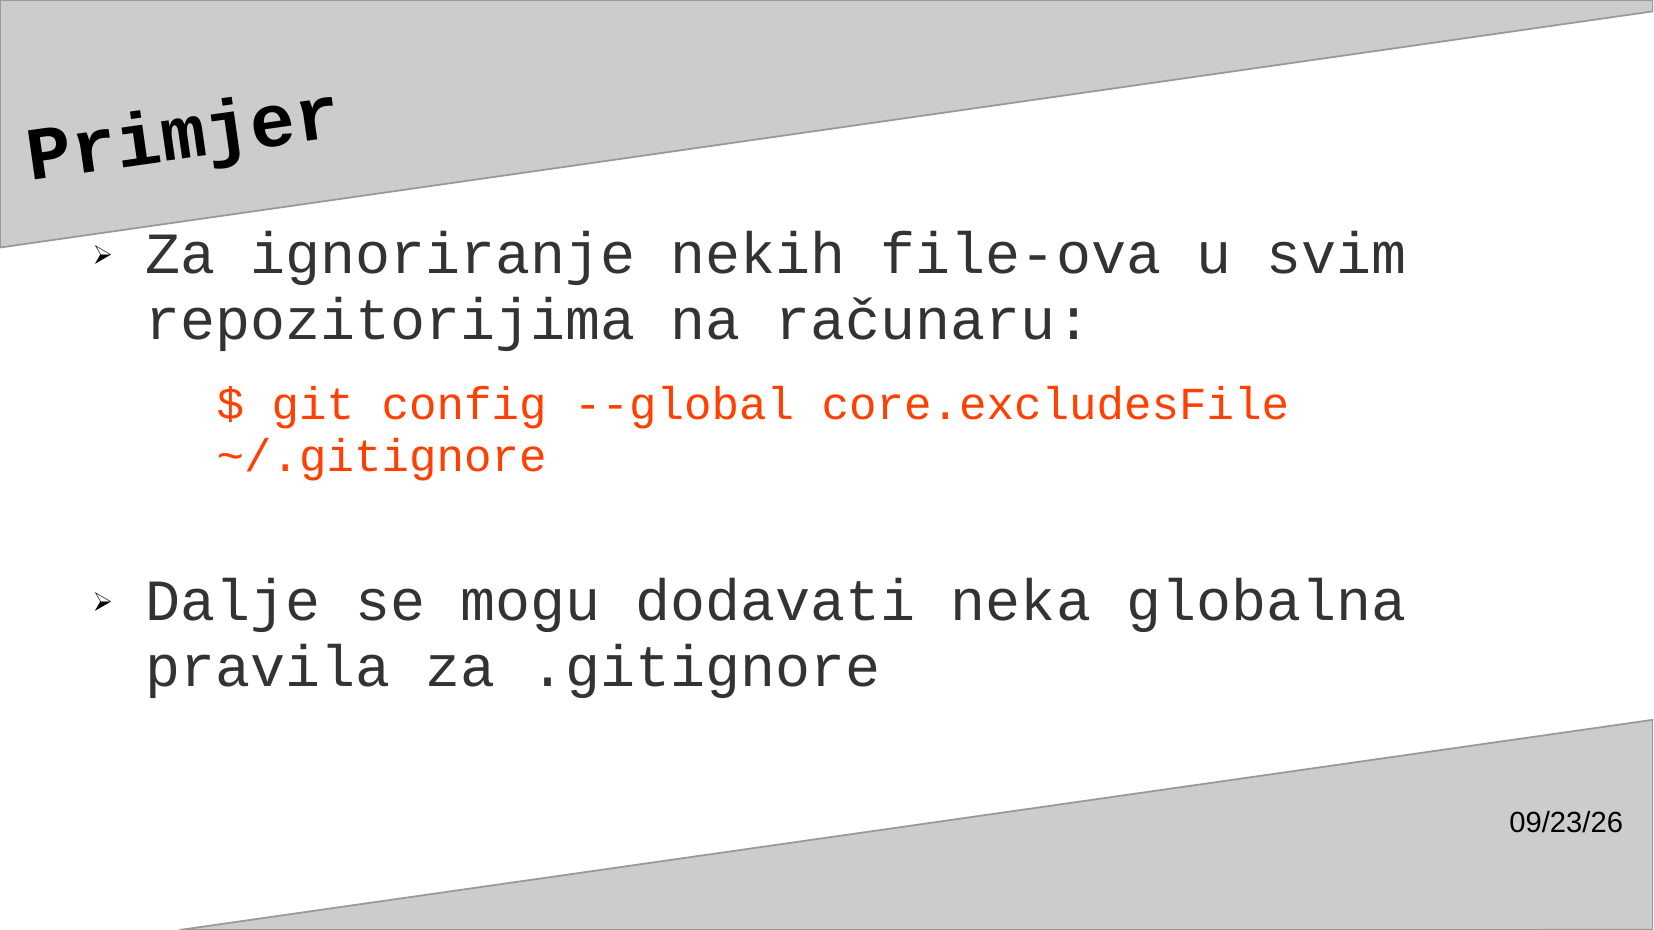

# Primjer
Za ignoriranje nekih file-ova u svim repozitorijima na računaru:
$ git config --global core.excludesFile ~/.gitignore
Dalje se mogu dodavati neka globalna pravila za .gitignore
75